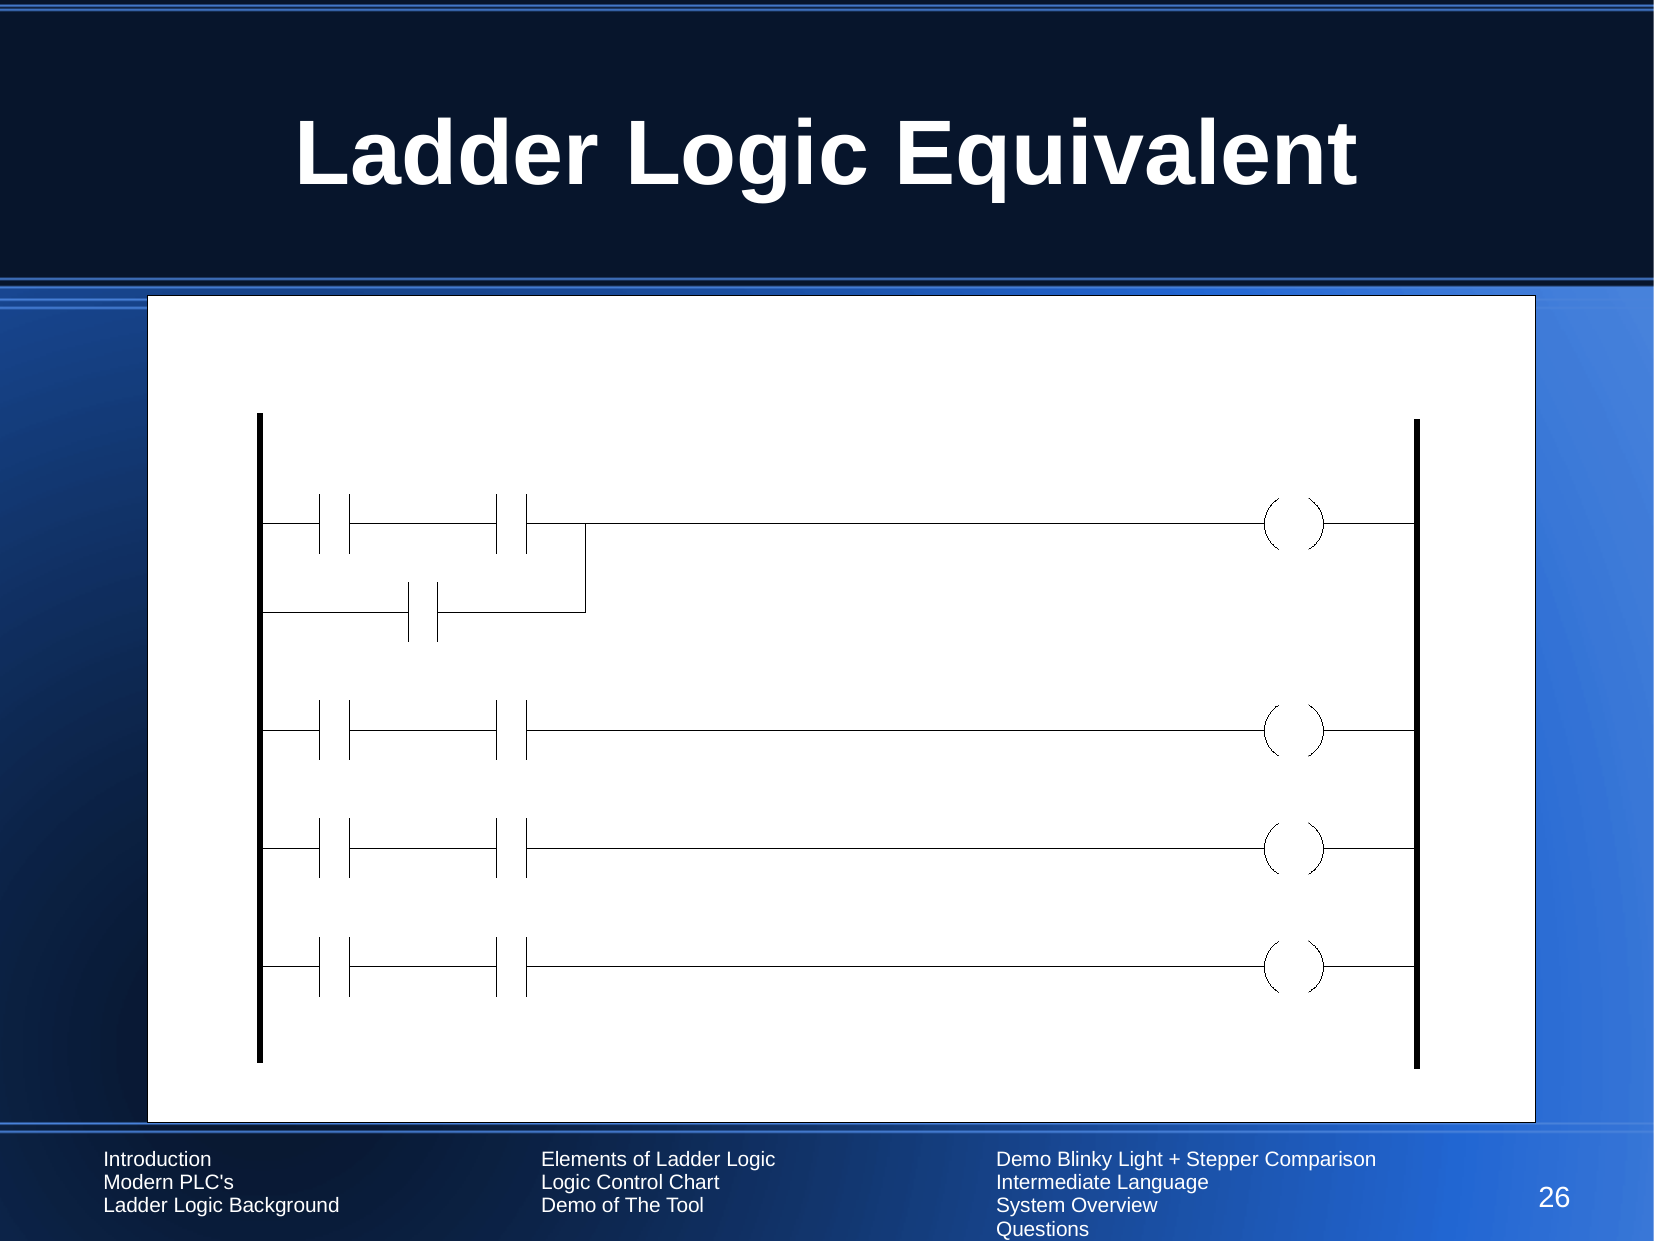

# Ladder Logic Equivalent
Enforces delay between switching states (prevents stepper motor from running too fast).
Note: S1-S4 only occur for 1 scan it's used to signify the entry into the state.
Slatch1-4 are used to designate running while in the state.
Delay
NextS1
S1
start
Delay
NextS2
S2
Delay
NextS3
S3
Delay
NextS4
S4
26